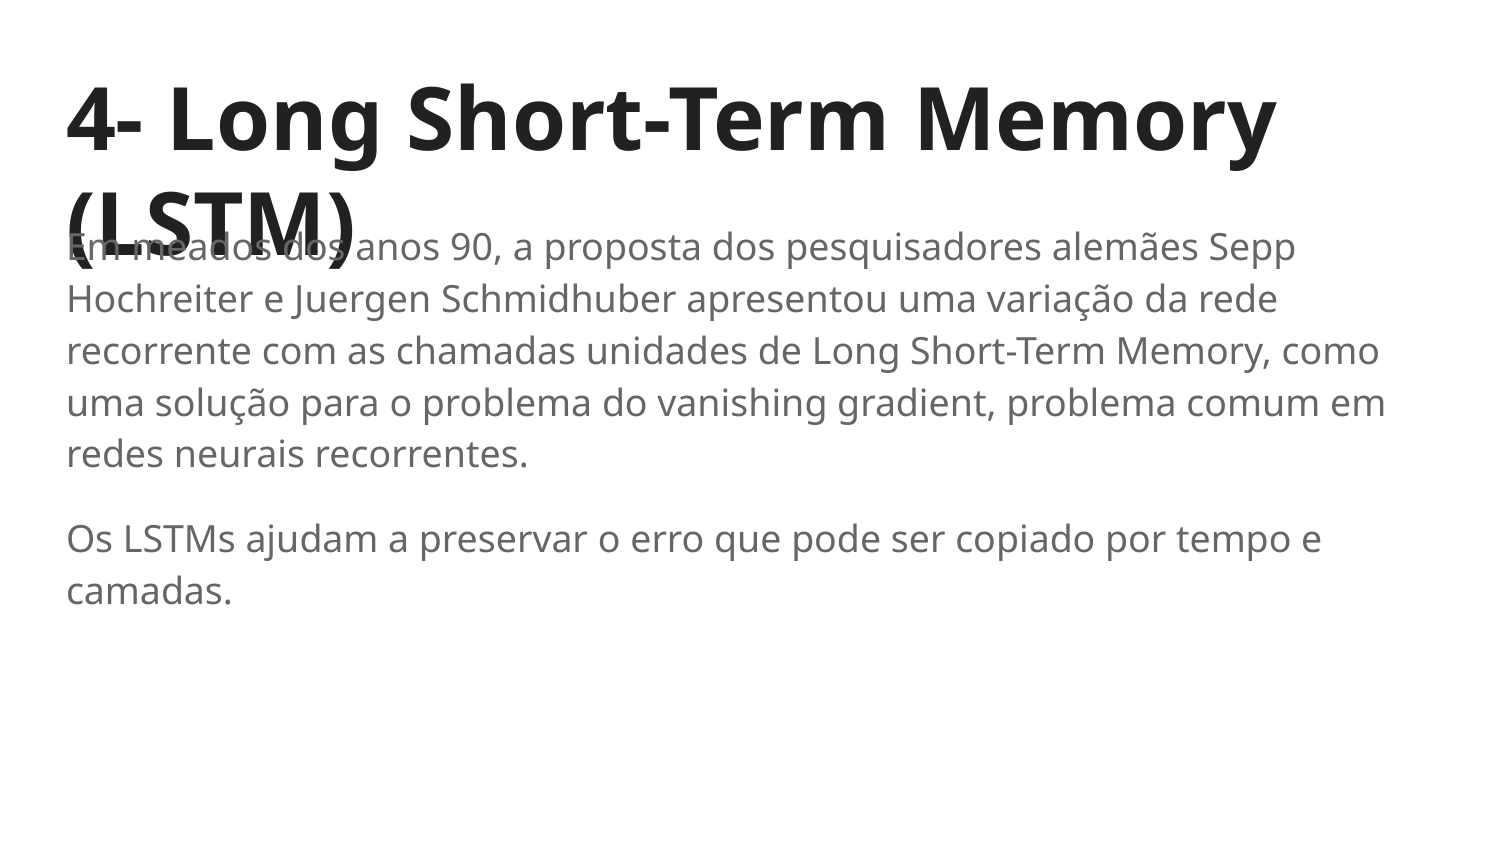

# 4- Long Short-Term Memory (LSTM)
Em meados dos anos 90, a proposta dos pesquisadores alemães Sepp Hochreiter e Juergen Schmidhuber apresentou uma variação da rede recorrente com as chamadas unidades de Long Short-Term Memory, como uma solução para o problema do vanishing gradient, problema comum em redes neurais recorrentes.
Os LSTMs ajudam a preservar o erro que pode ser copiado por tempo e camadas.